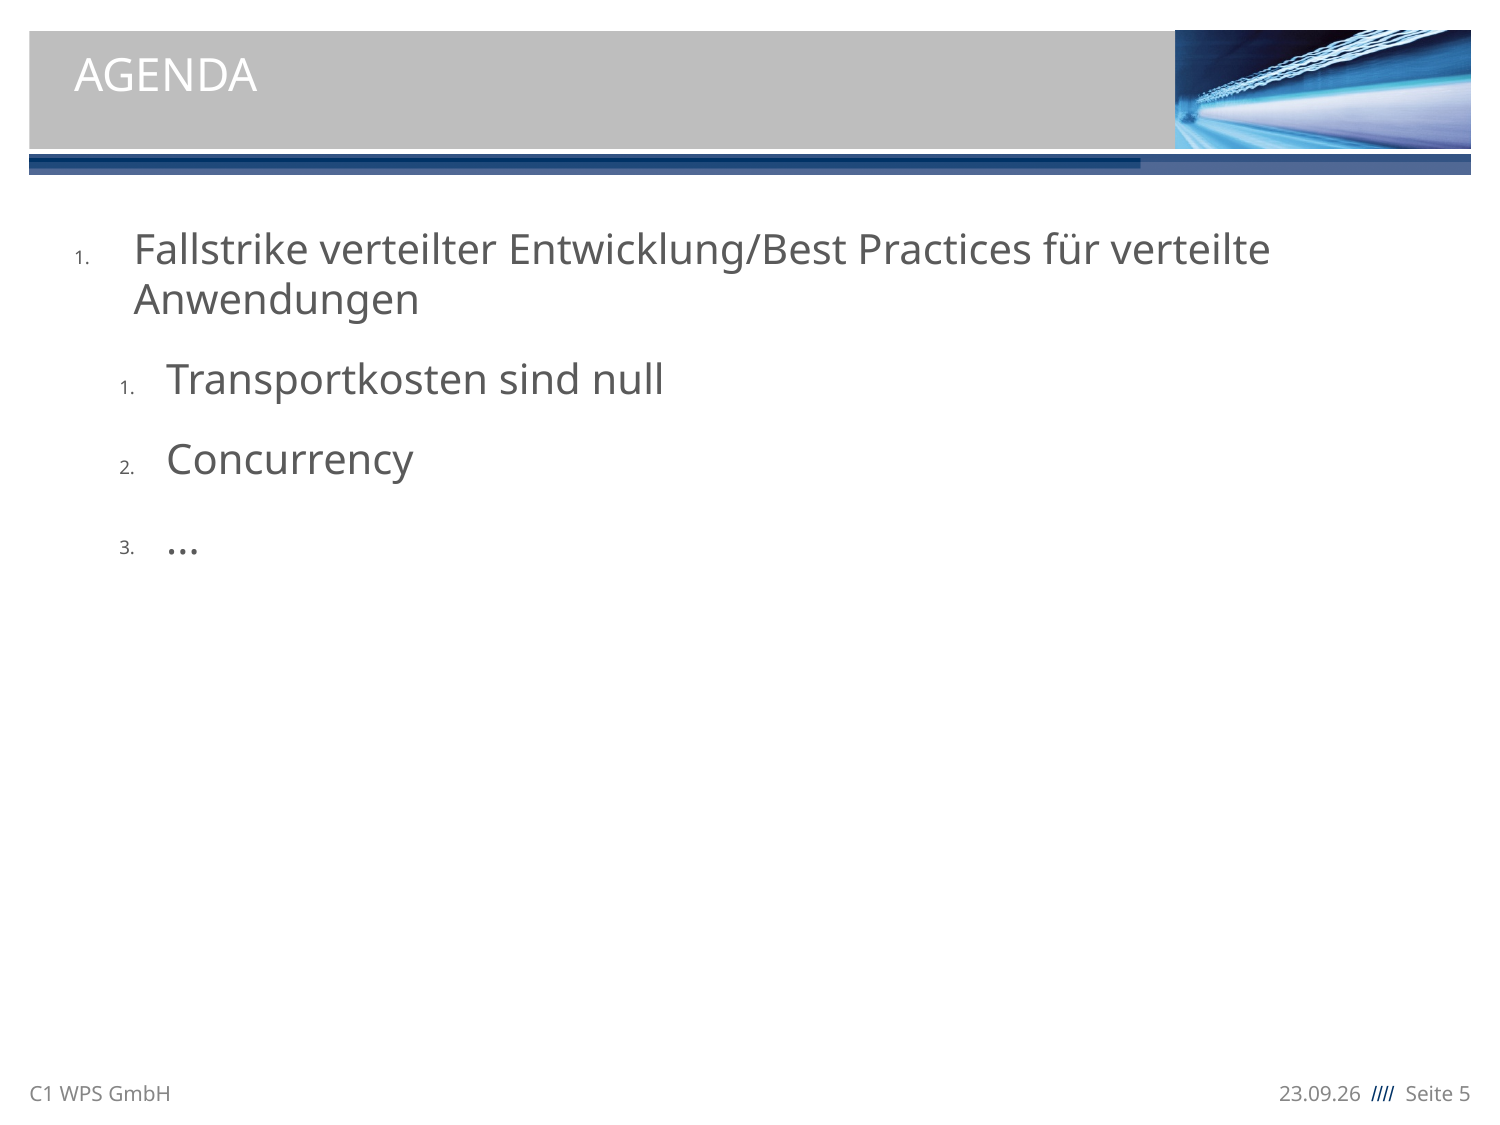

# AGENDA
Fallstrike verteilter Entwicklung/Best Practices für verteilte Anwendungen
Transportkosten sind null
Concurrency
...